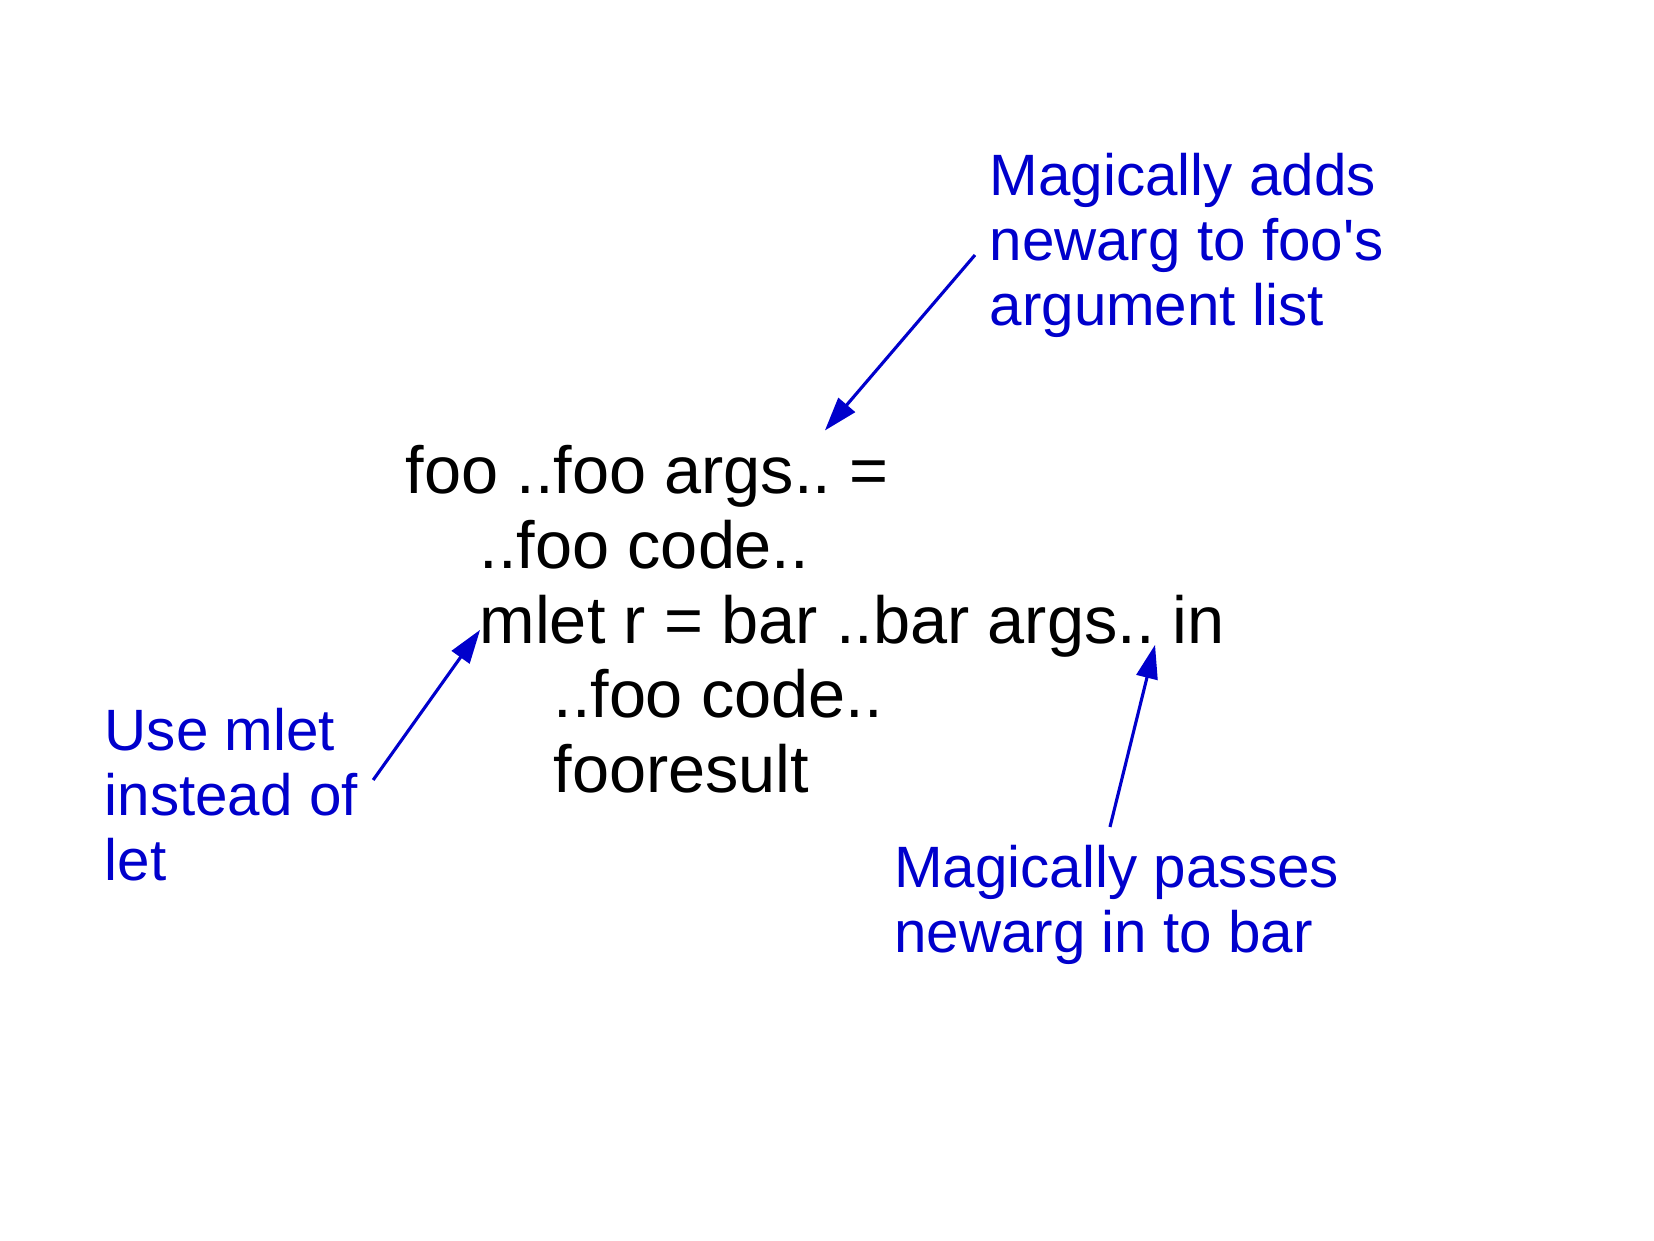

Magically adds
newarg to foo's
argument list
# foo ..foo args.. =
 ..foo code..
 mlet r = bar ..bar args.. in
 ..foo code..
 fooresult
Use mlet
instead of
let
Magically passes
newarg in to bar